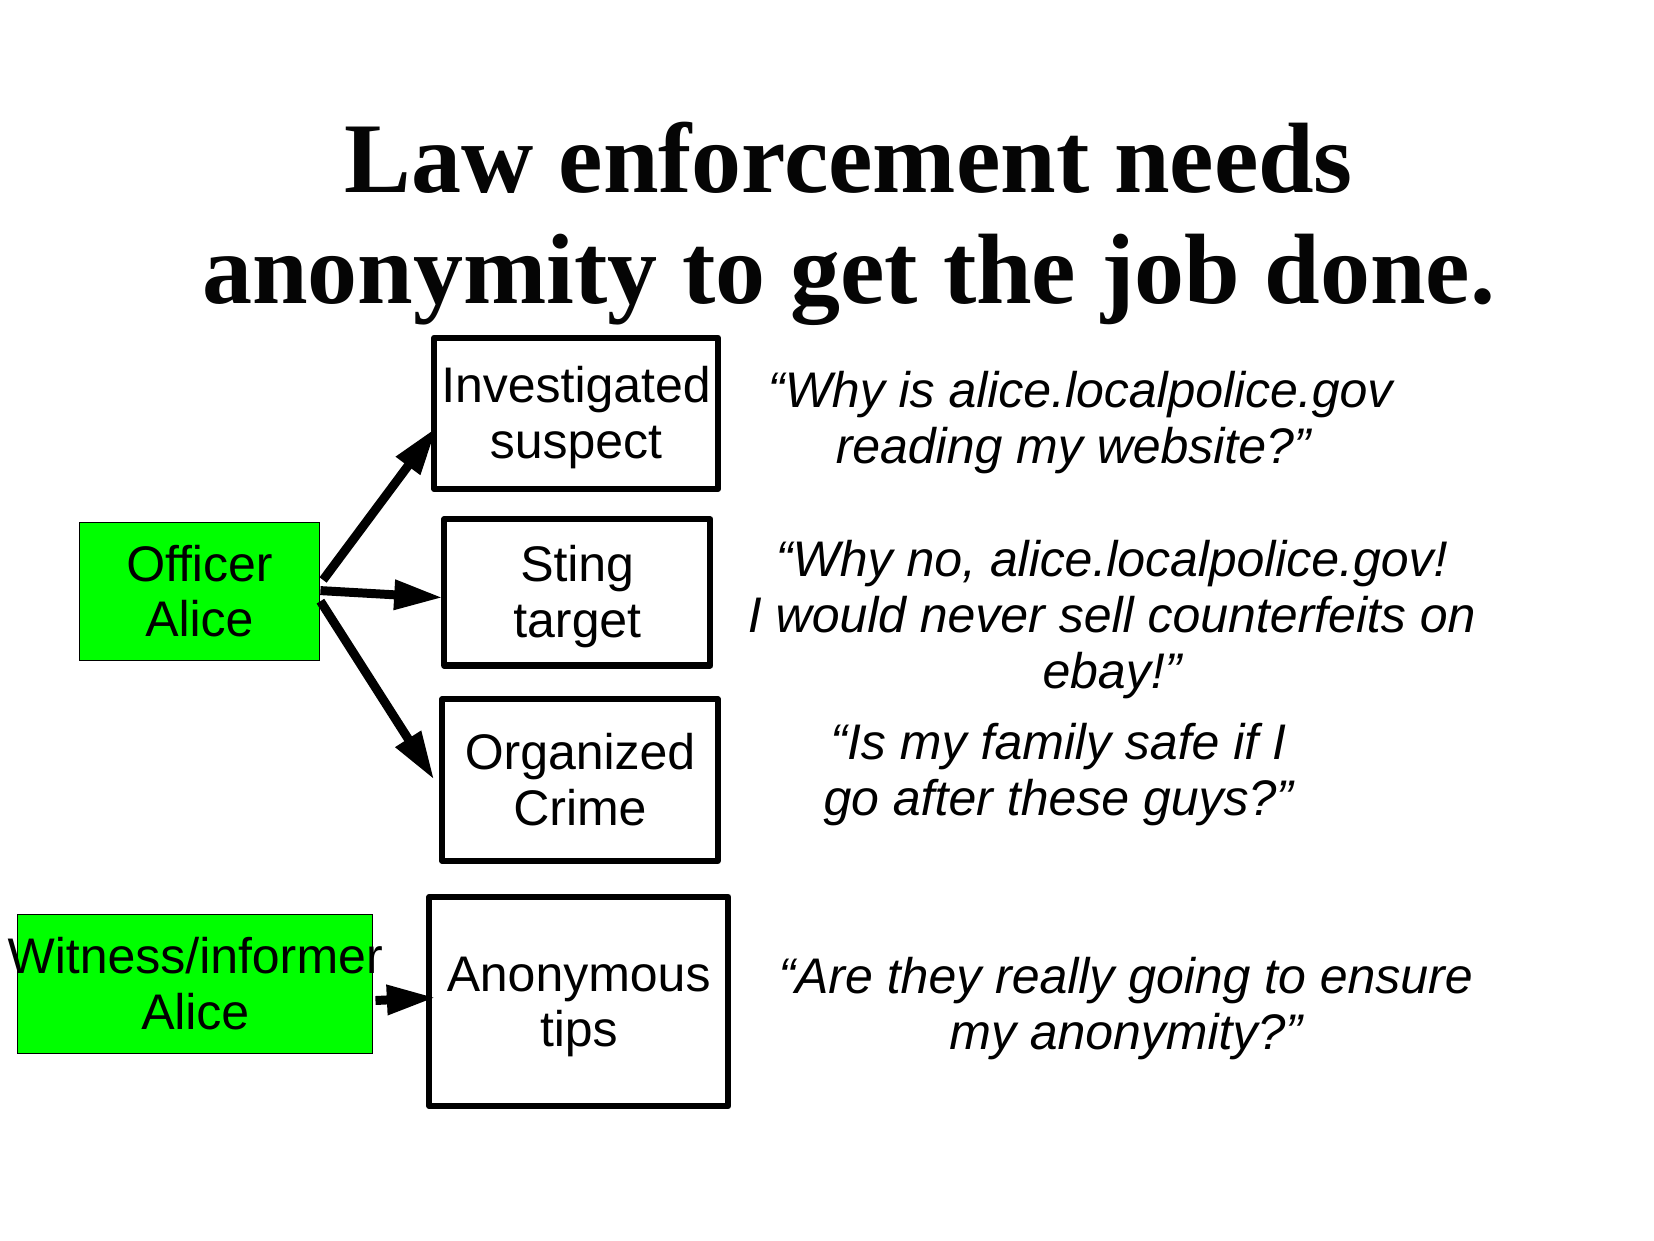

# Law enforcement needs anonymity to get the job done.
Investigated
suspect
“Why is alice.localpolice.gov reading my website?”
Sting
target
Officer
Alice
“Why no, alice.localpolice.gov!
I would never sell counterfeits on ebay!”
Organized
Crime
“Is my family safe if I
go after these guys?”
Anonymous
tips
Witness/informer
Alice
“Are they really going to ensure
my anonymity?”